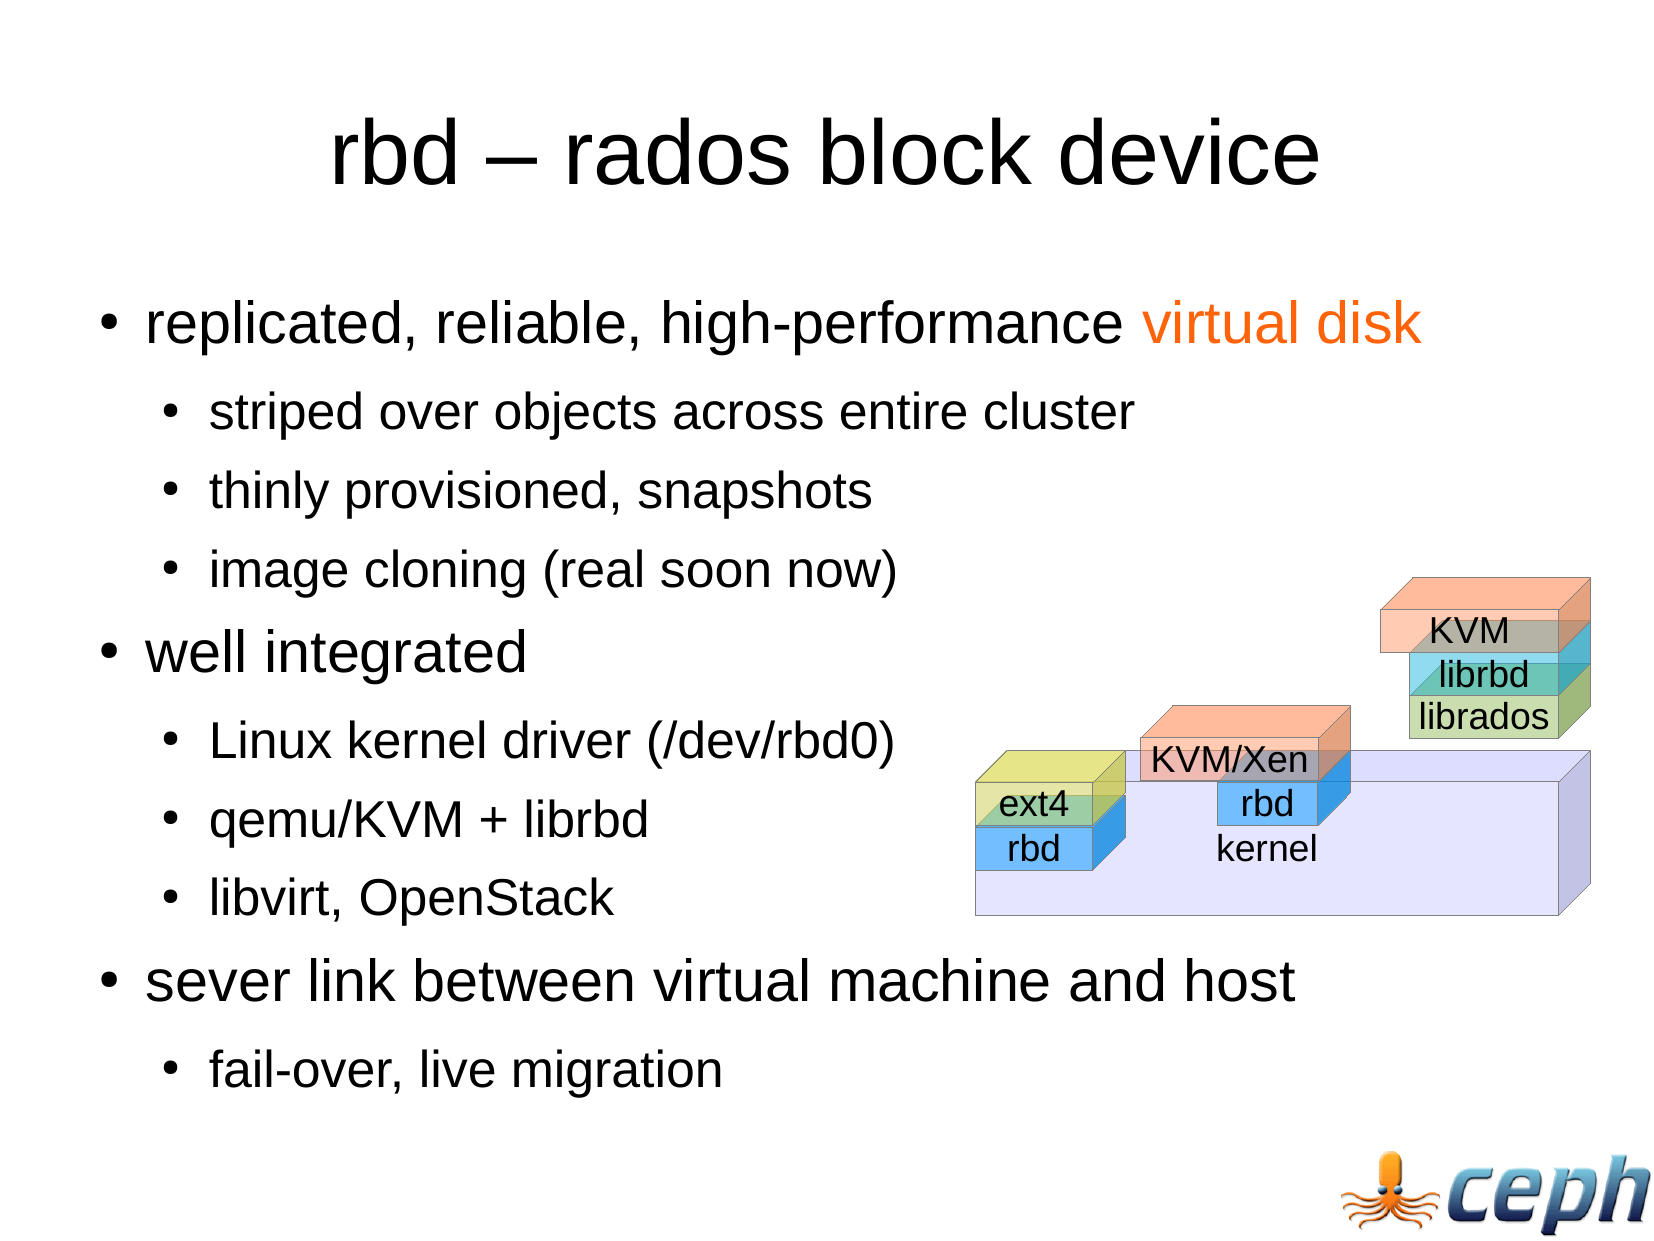

# rbd – rados block device
replicated, reliable, high-performance virtual disk
striped over objects across entire cluster
thinly provisioned, snapshots
image cloning (real soon now)
well integrated
Linux kernel driver (/dev/rbd0)
qemu/KVM + librbd
libvirt, OpenStack
sever link between virtual machine and host
fail-over, live migration
KVM
librbd
librados
KVM/Xen
kernel
ext4
rbd
rbd